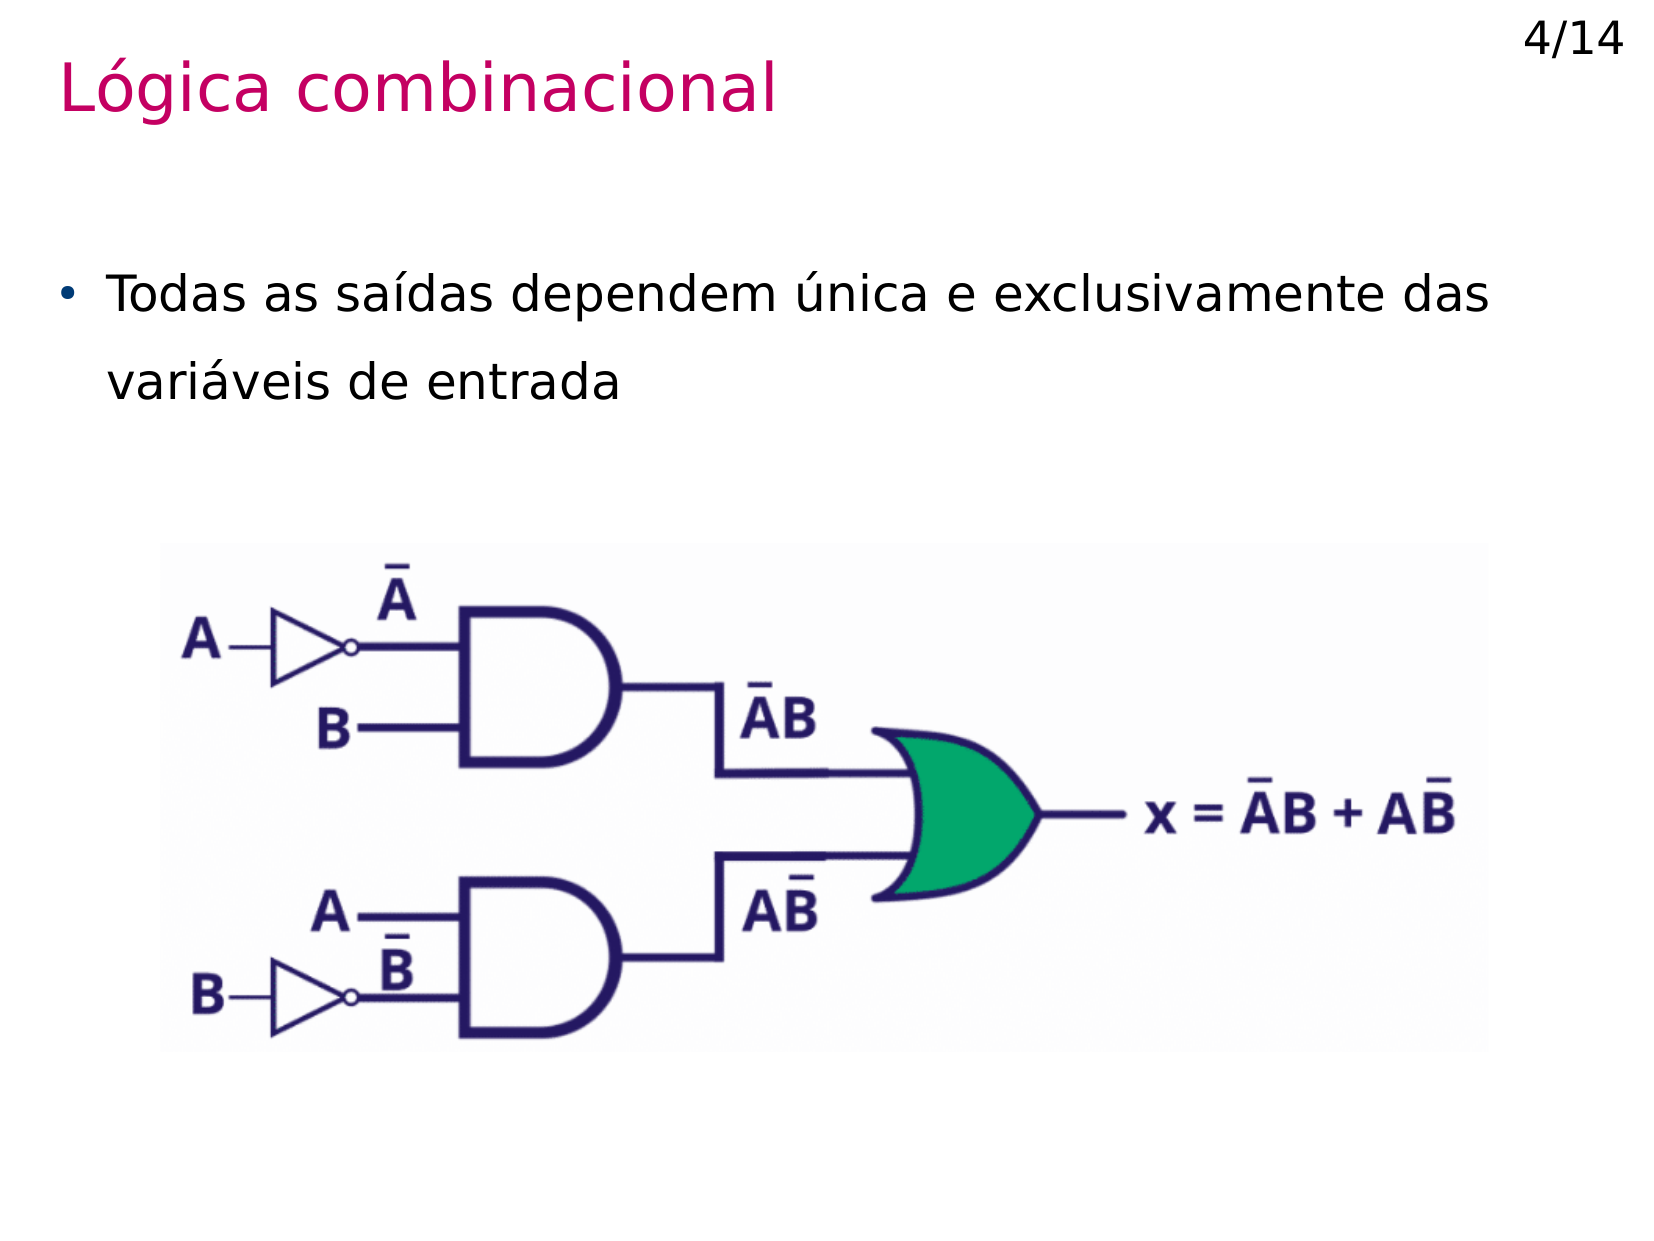

4
# Lógica combinacional
Todas as saídas dependem única e exclusivamente das variáveis de entrada